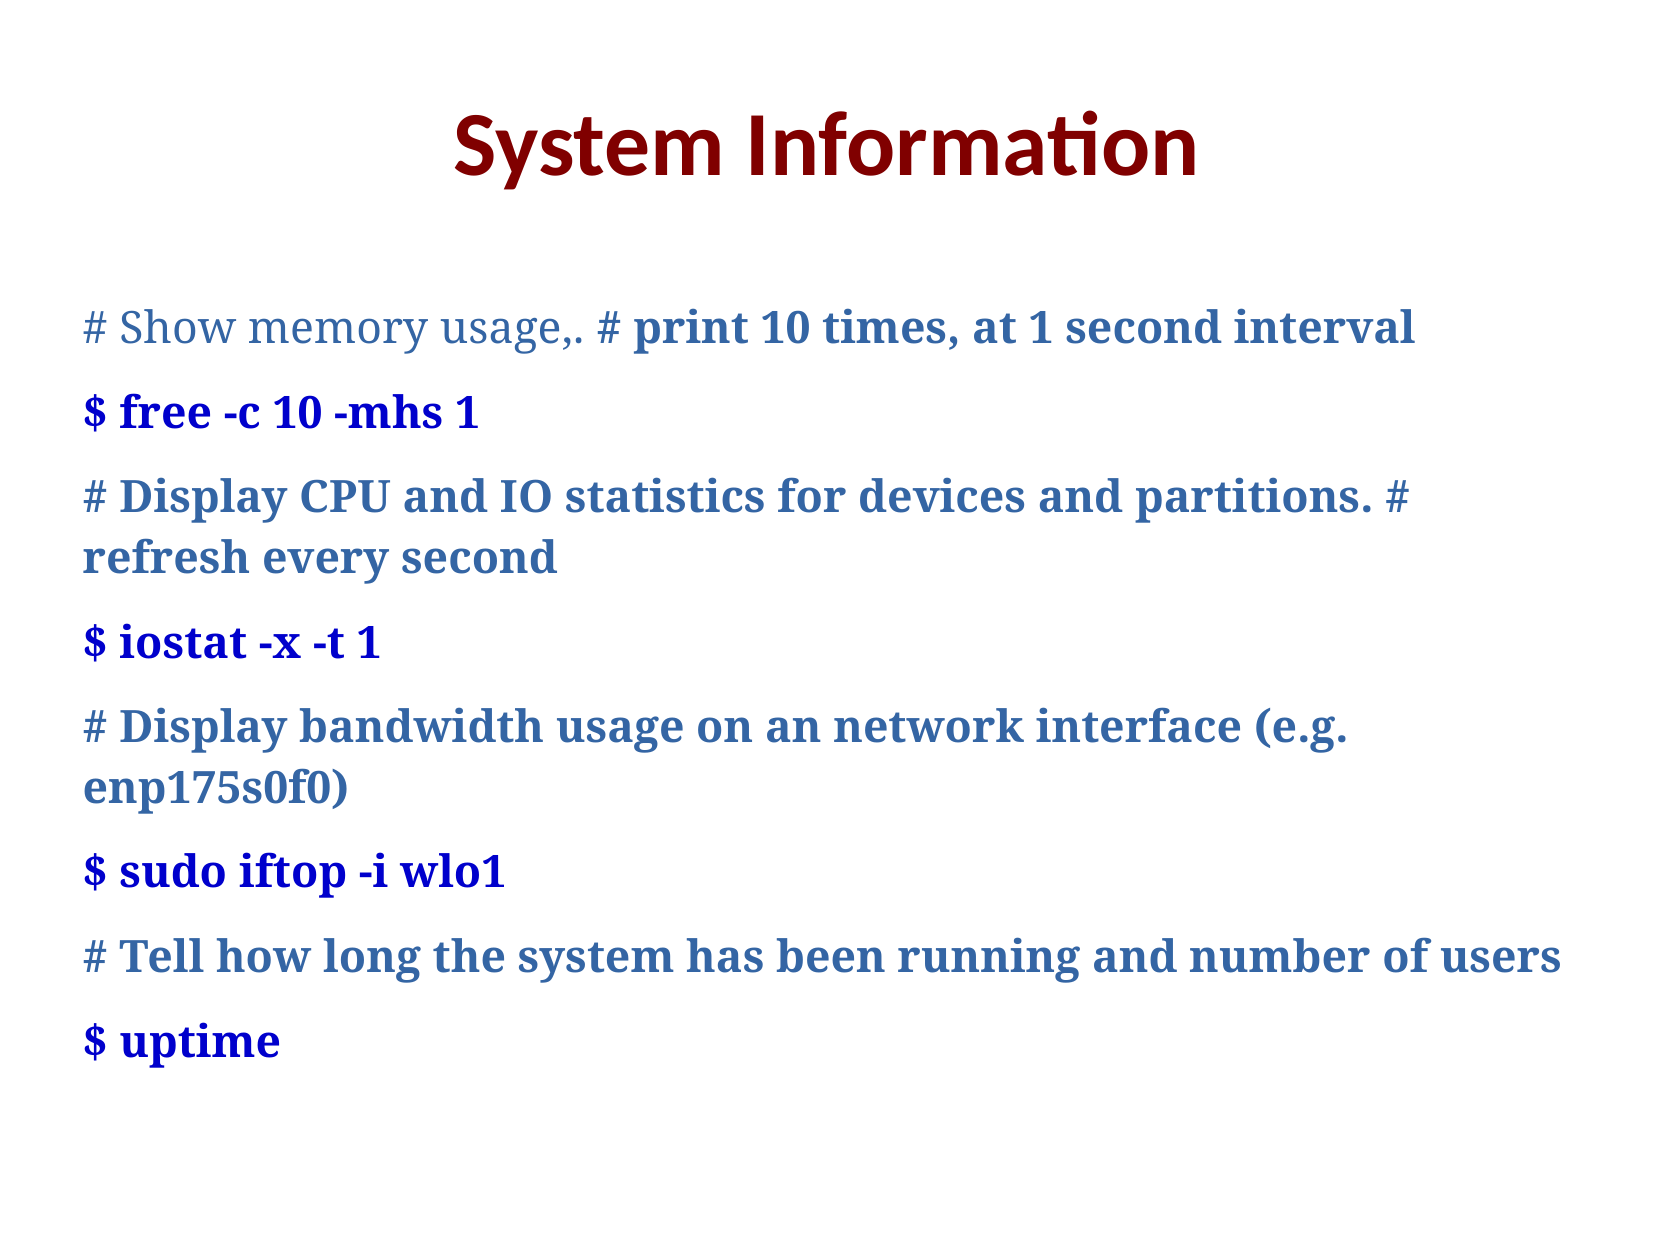

# System Information
# Show memory usage,. # print 10 times, at 1 second interval
$ free -c 10 -mhs 1
# Display CPU and IO statistics for devices and partitions. # refresh every second
$ iostat -x -t 1
# Display bandwidth usage on an network interface (e.g. enp175s0f0)
$ sudo iftop -i wlo1
# Tell how long the system has been running and number of users
$ uptime